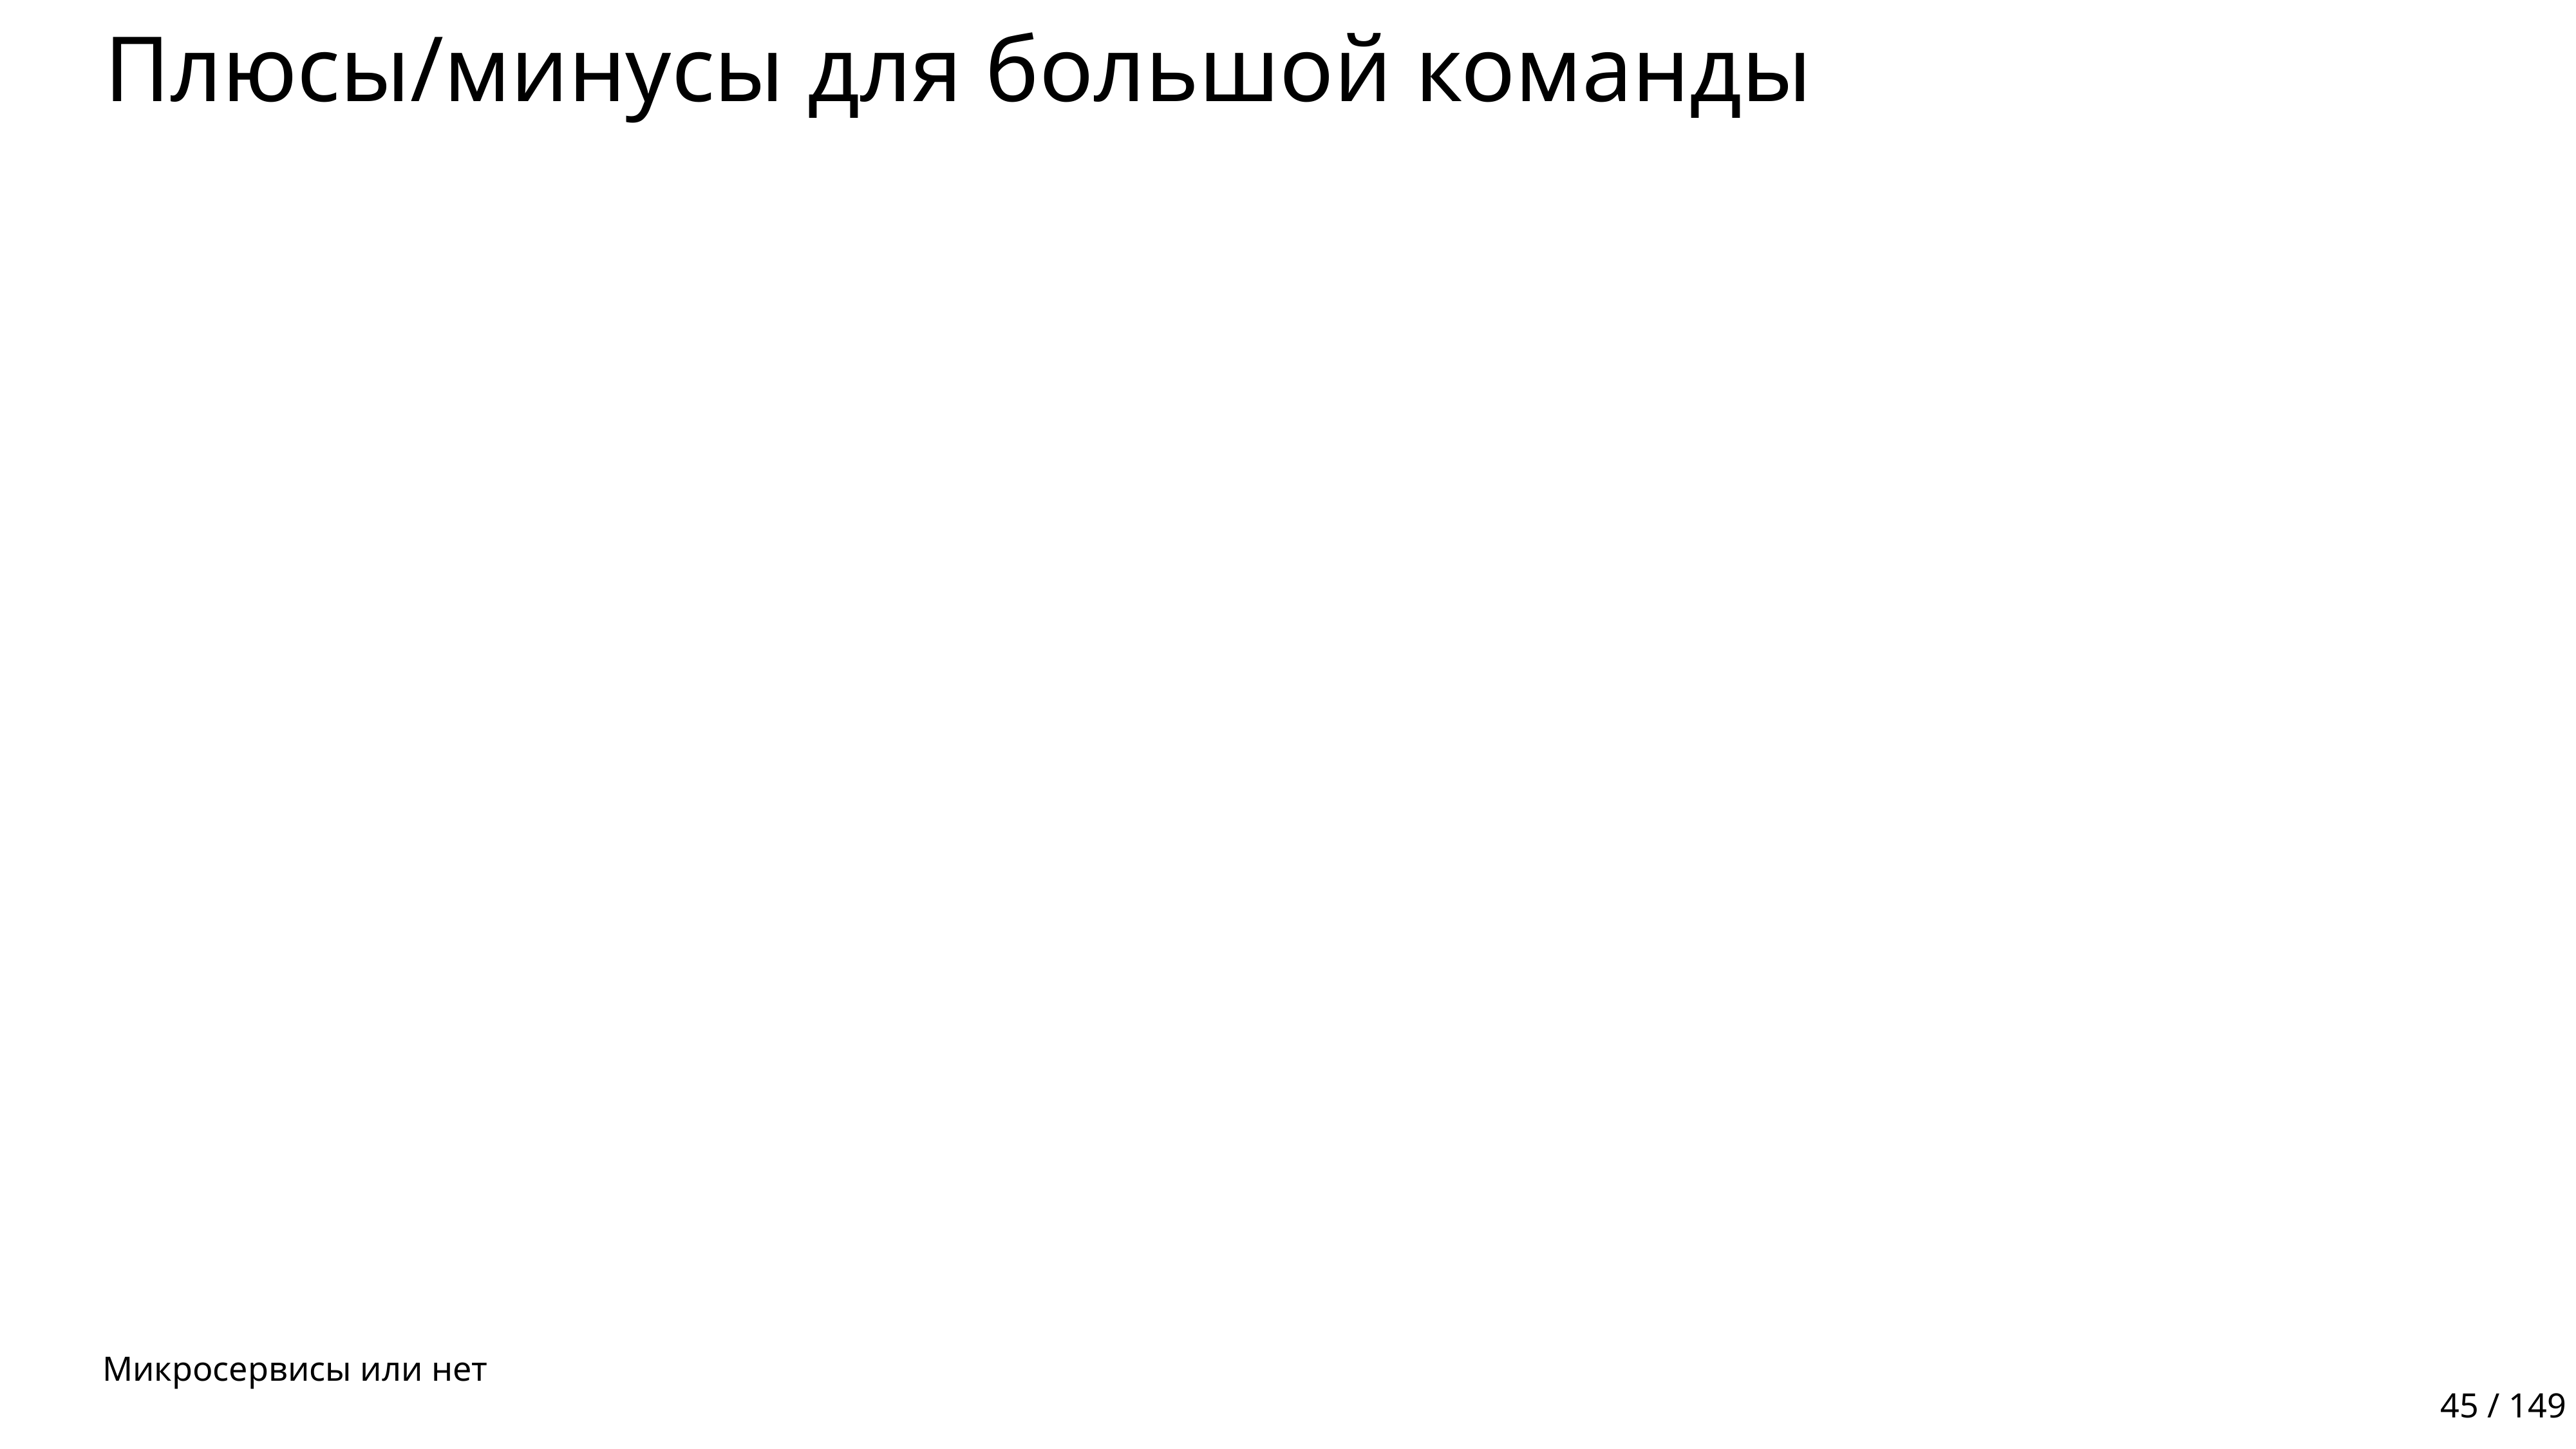

Плюсы/минусы для большой команды
#
Микросервисы или нет